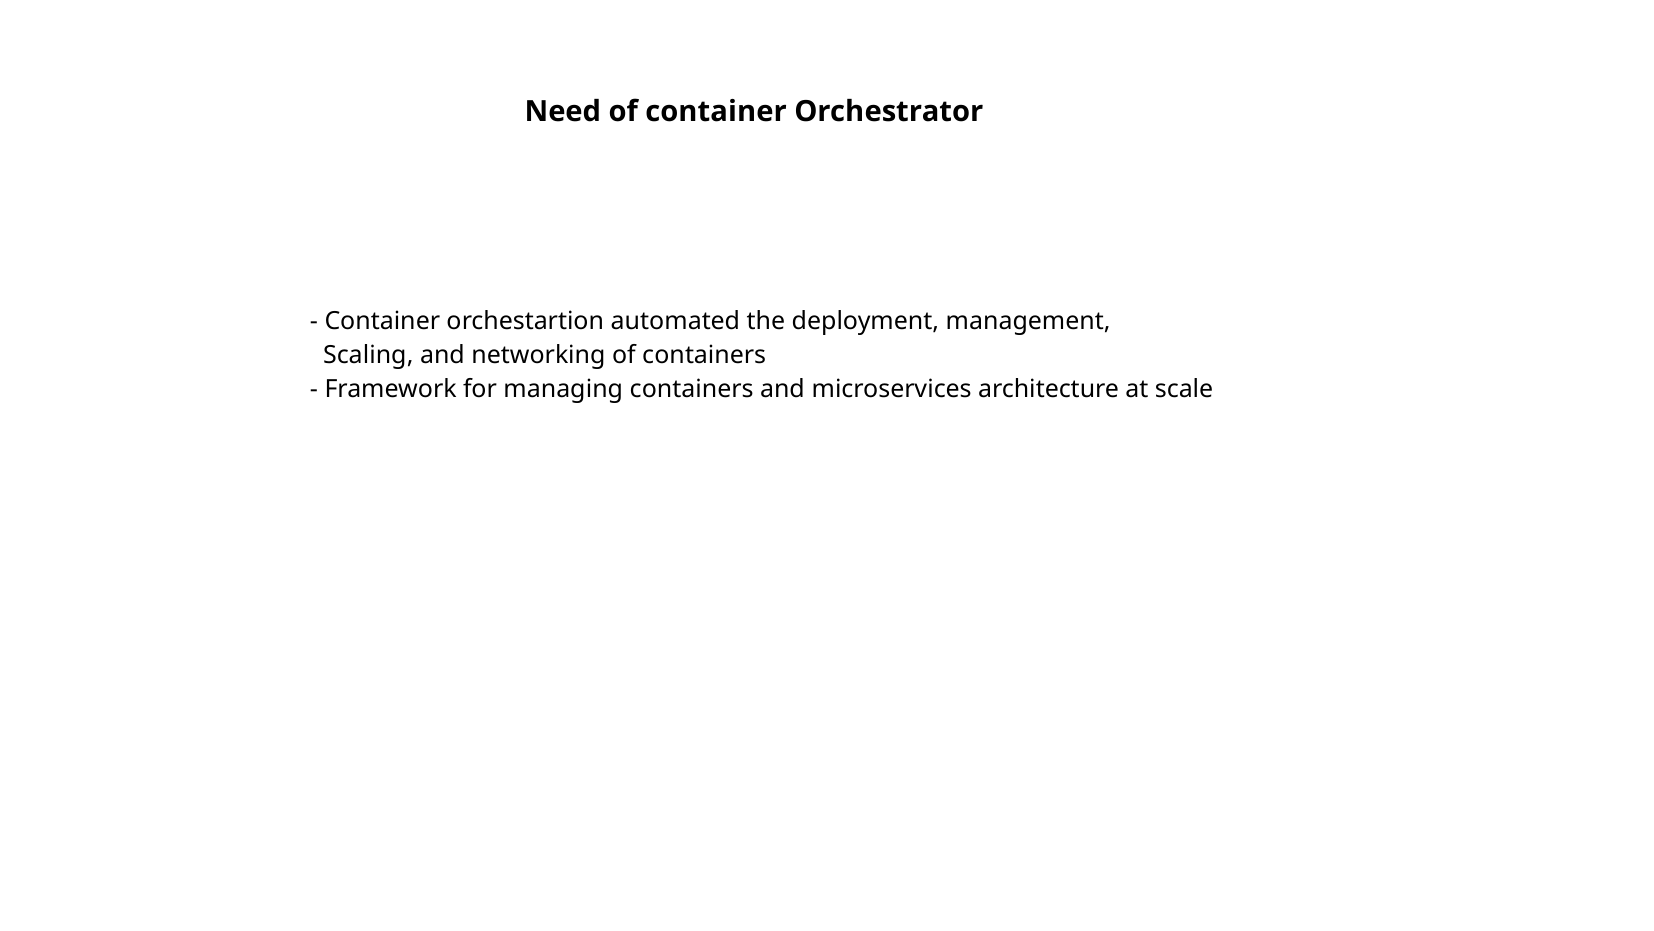

Need of container Orchestrator
- Container orchestartion automated the deployment, management,
 Scaling, and networking of containers
- Framework for managing containers and microservices architecture at scale